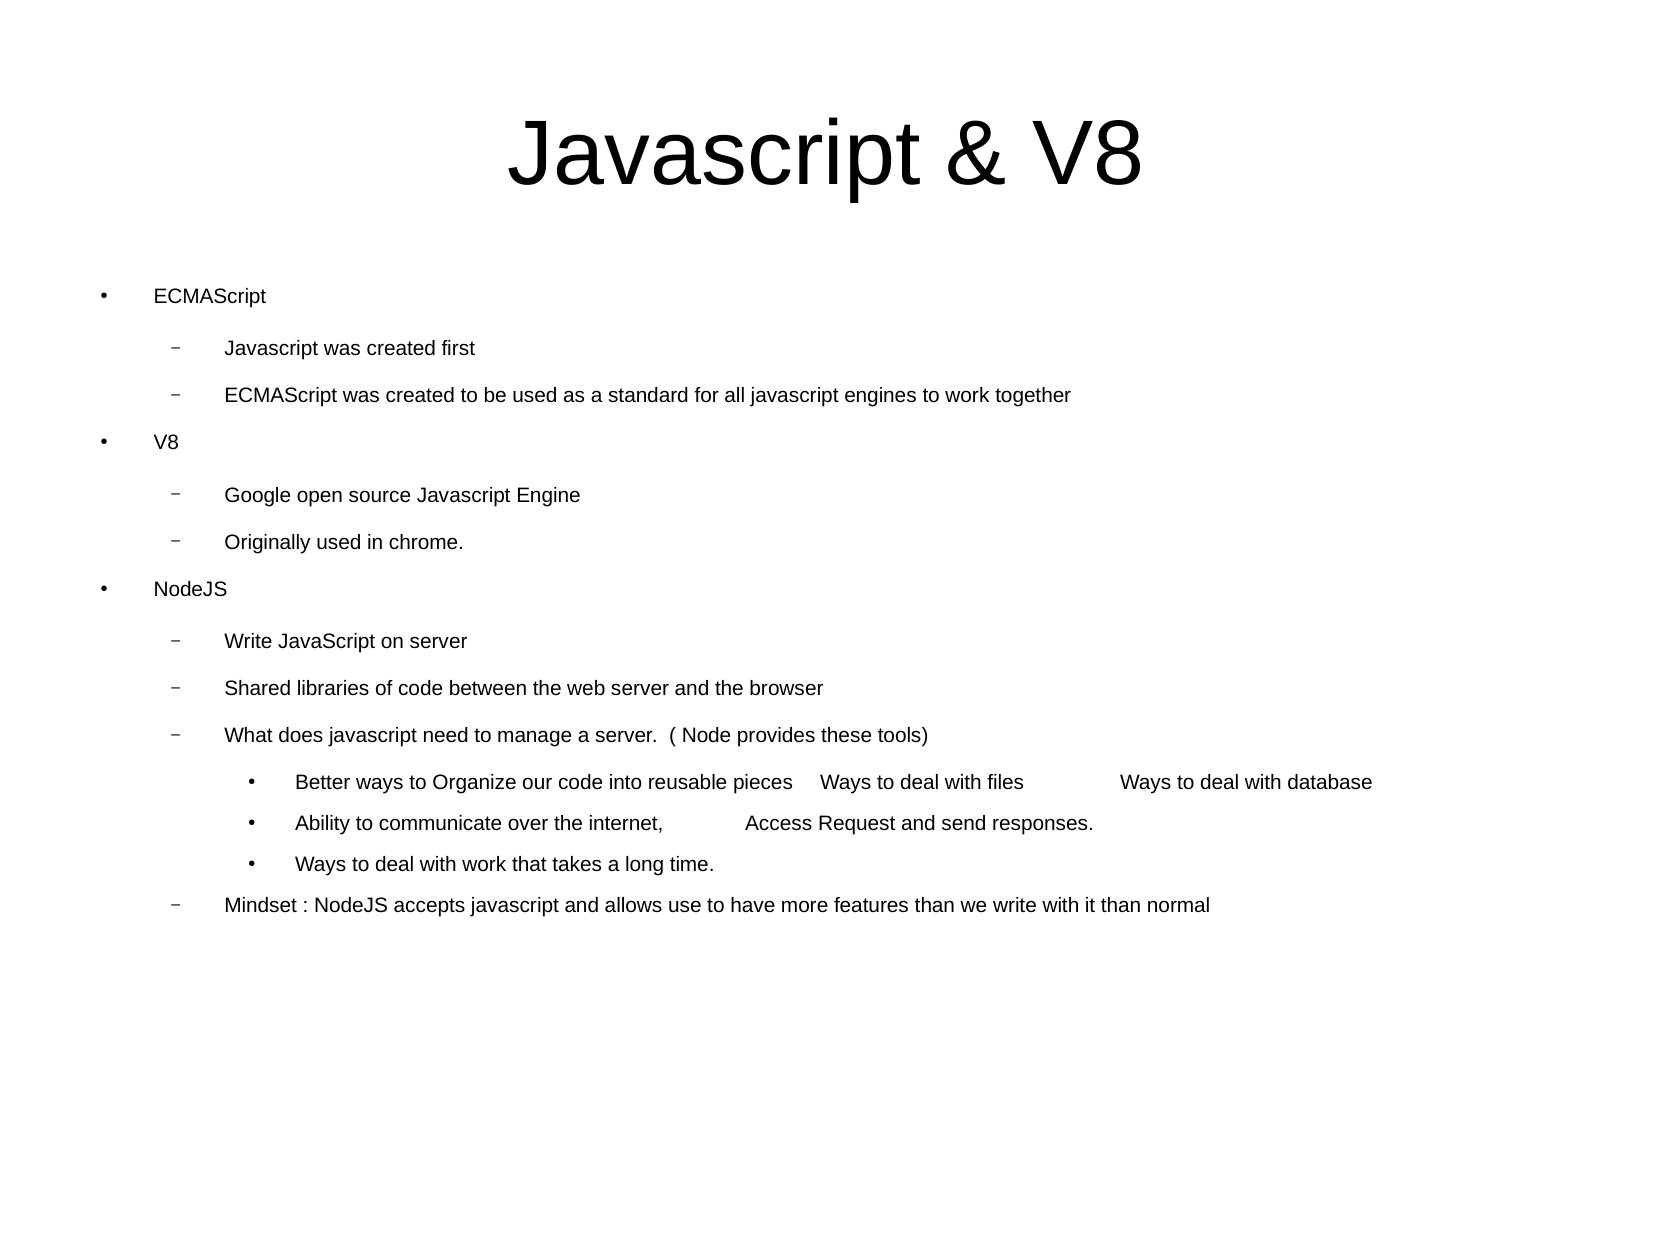

# Javascript & V8
ECMAScript
Javascript was created first
ECMAScript was created to be used as a standard for all javascript engines to work together
V8
Google open source Javascript Engine
Originally used in chrome.
NodeJS
Write JavaScript on server
Shared libraries of code between the web server and the browser
What does javascript need to manage a server. ( Node provides these tools)
Better ways to Organize our code into reusable pieces	Ways to deal with files		Ways to deal with database
Ability to communicate over the internet, 		Access Request and send responses.
Ways to deal with work that takes a long time.
Mindset : NodeJS accepts javascript and allows use to have more features than we write with it than normal